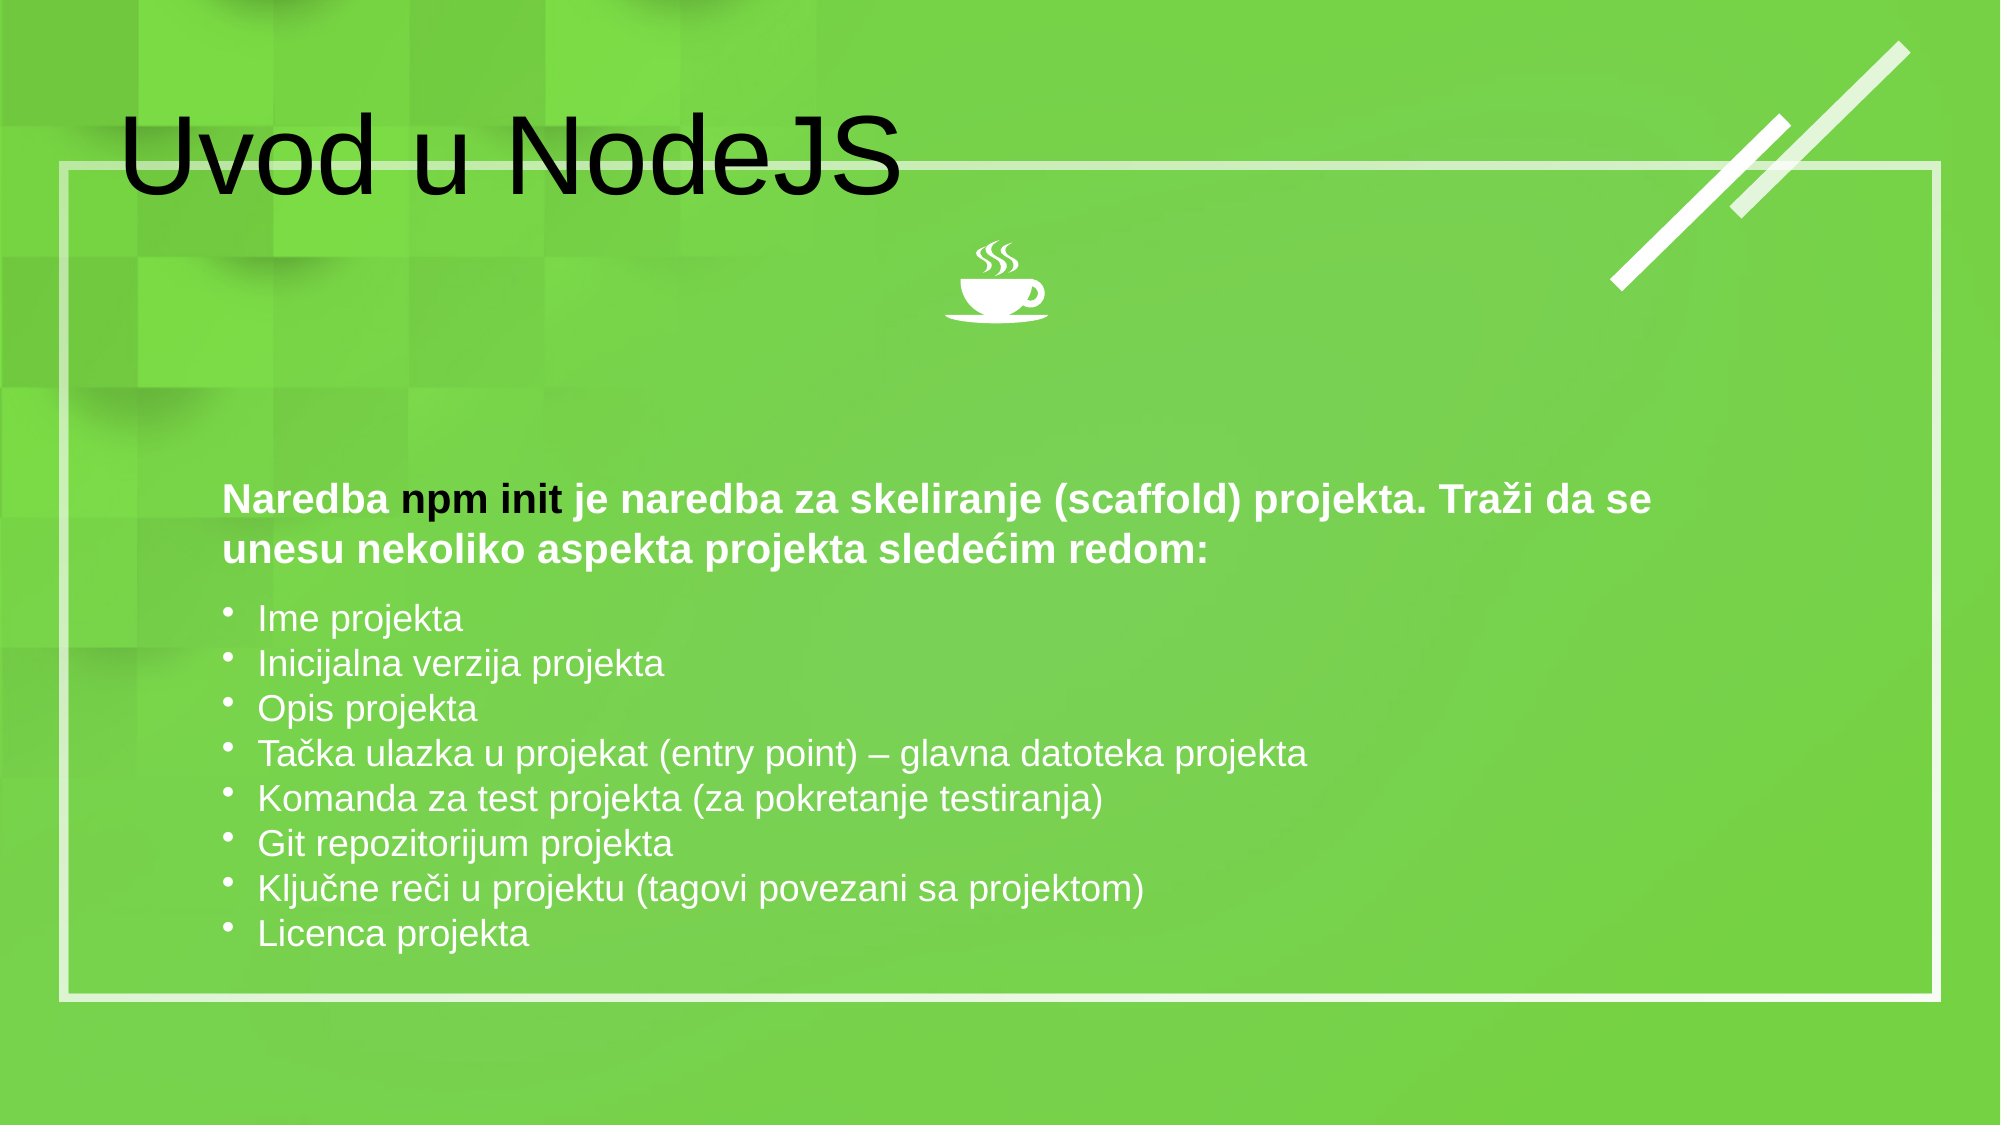

Uvod u NodeJS
Naredba npm init je naredba za skeliranje (scaffold) projekta. Traži da se unesu nekoliko aspekta projekta sledećim redom:
Ime projekta
Inicijalna verzija projekta
Opis projekta
Tačka ulazka u projekat (entry point) – glavna datoteka projekta
Komanda za test projekta (za pokretanje testiranja)
Git repozitorijum projekta
Ključne reči u projektu (tagovi povezani sa projektom)
Licenca projekta